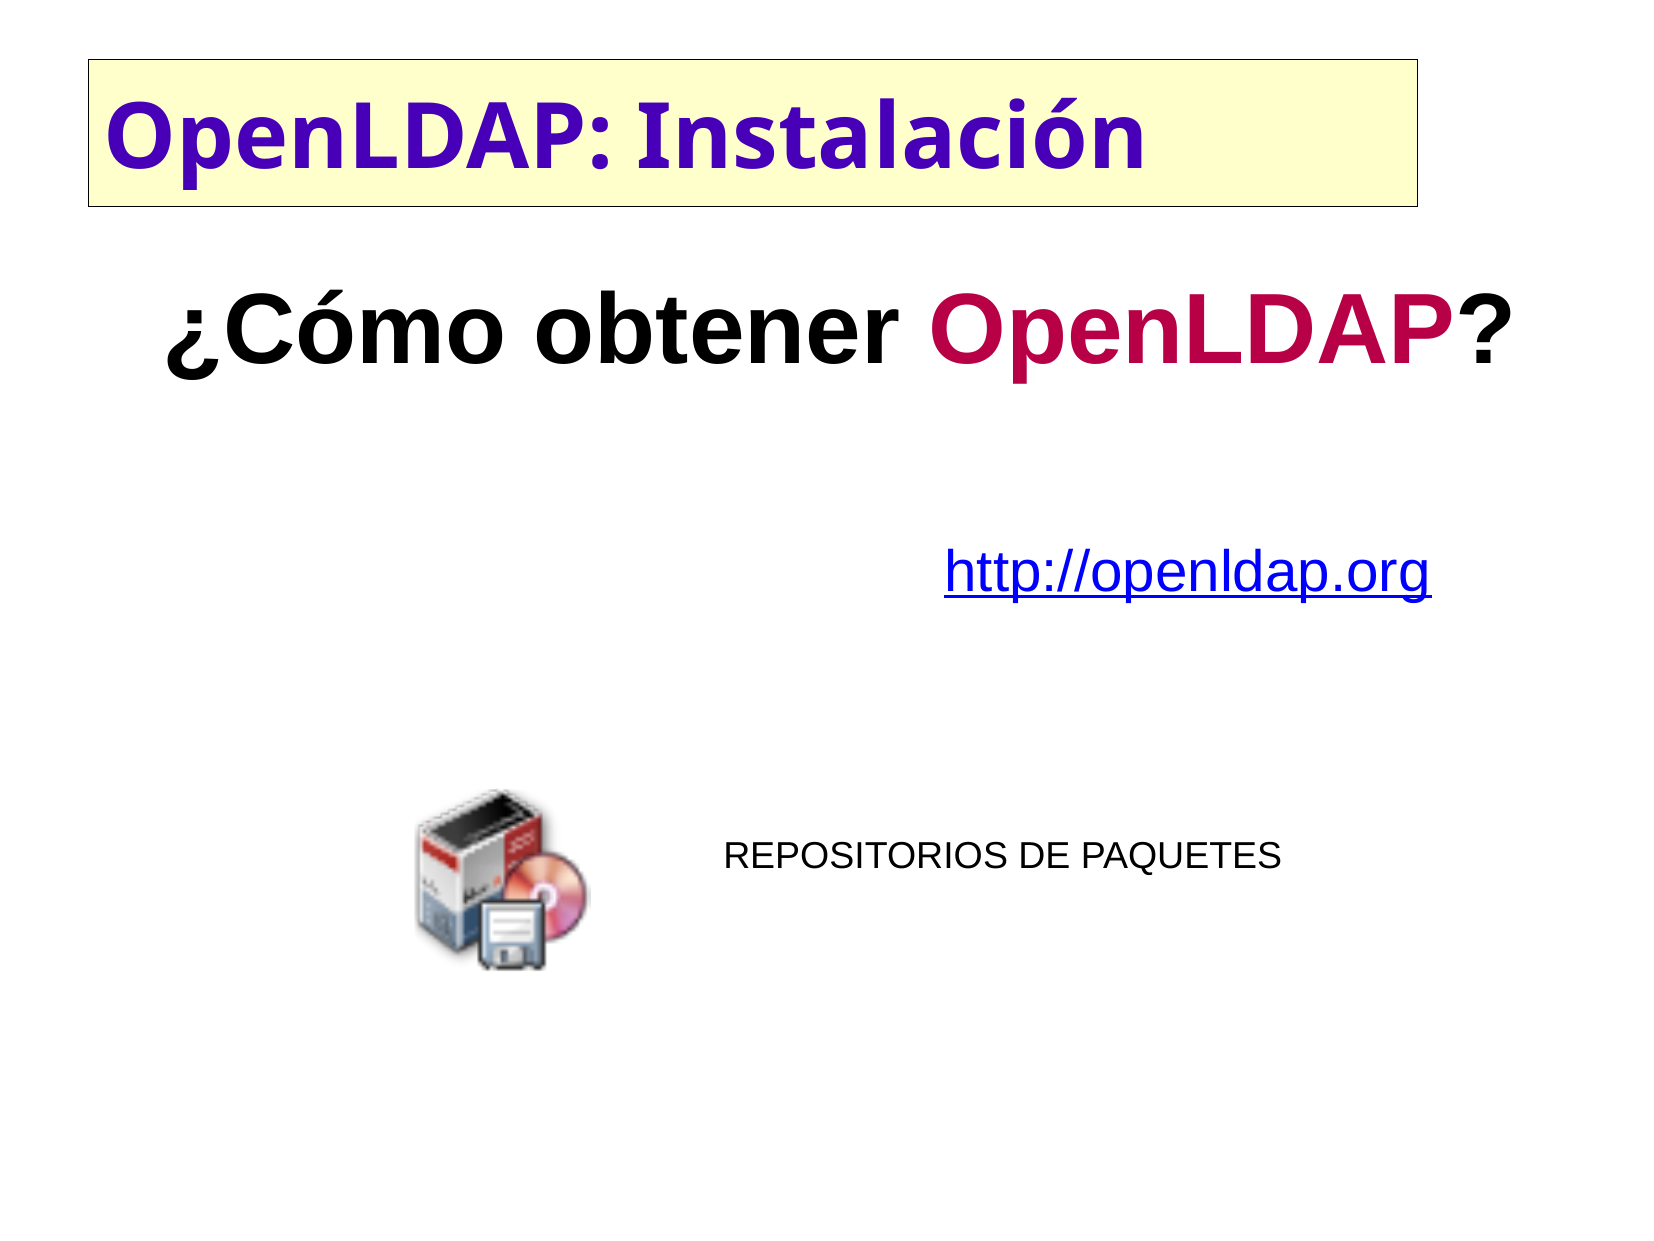

OpenLDAP: Instalación
¿Cómo obtener OpenLDAP?
http://openldap.org
REPOSITORIOS DE PAQUETES